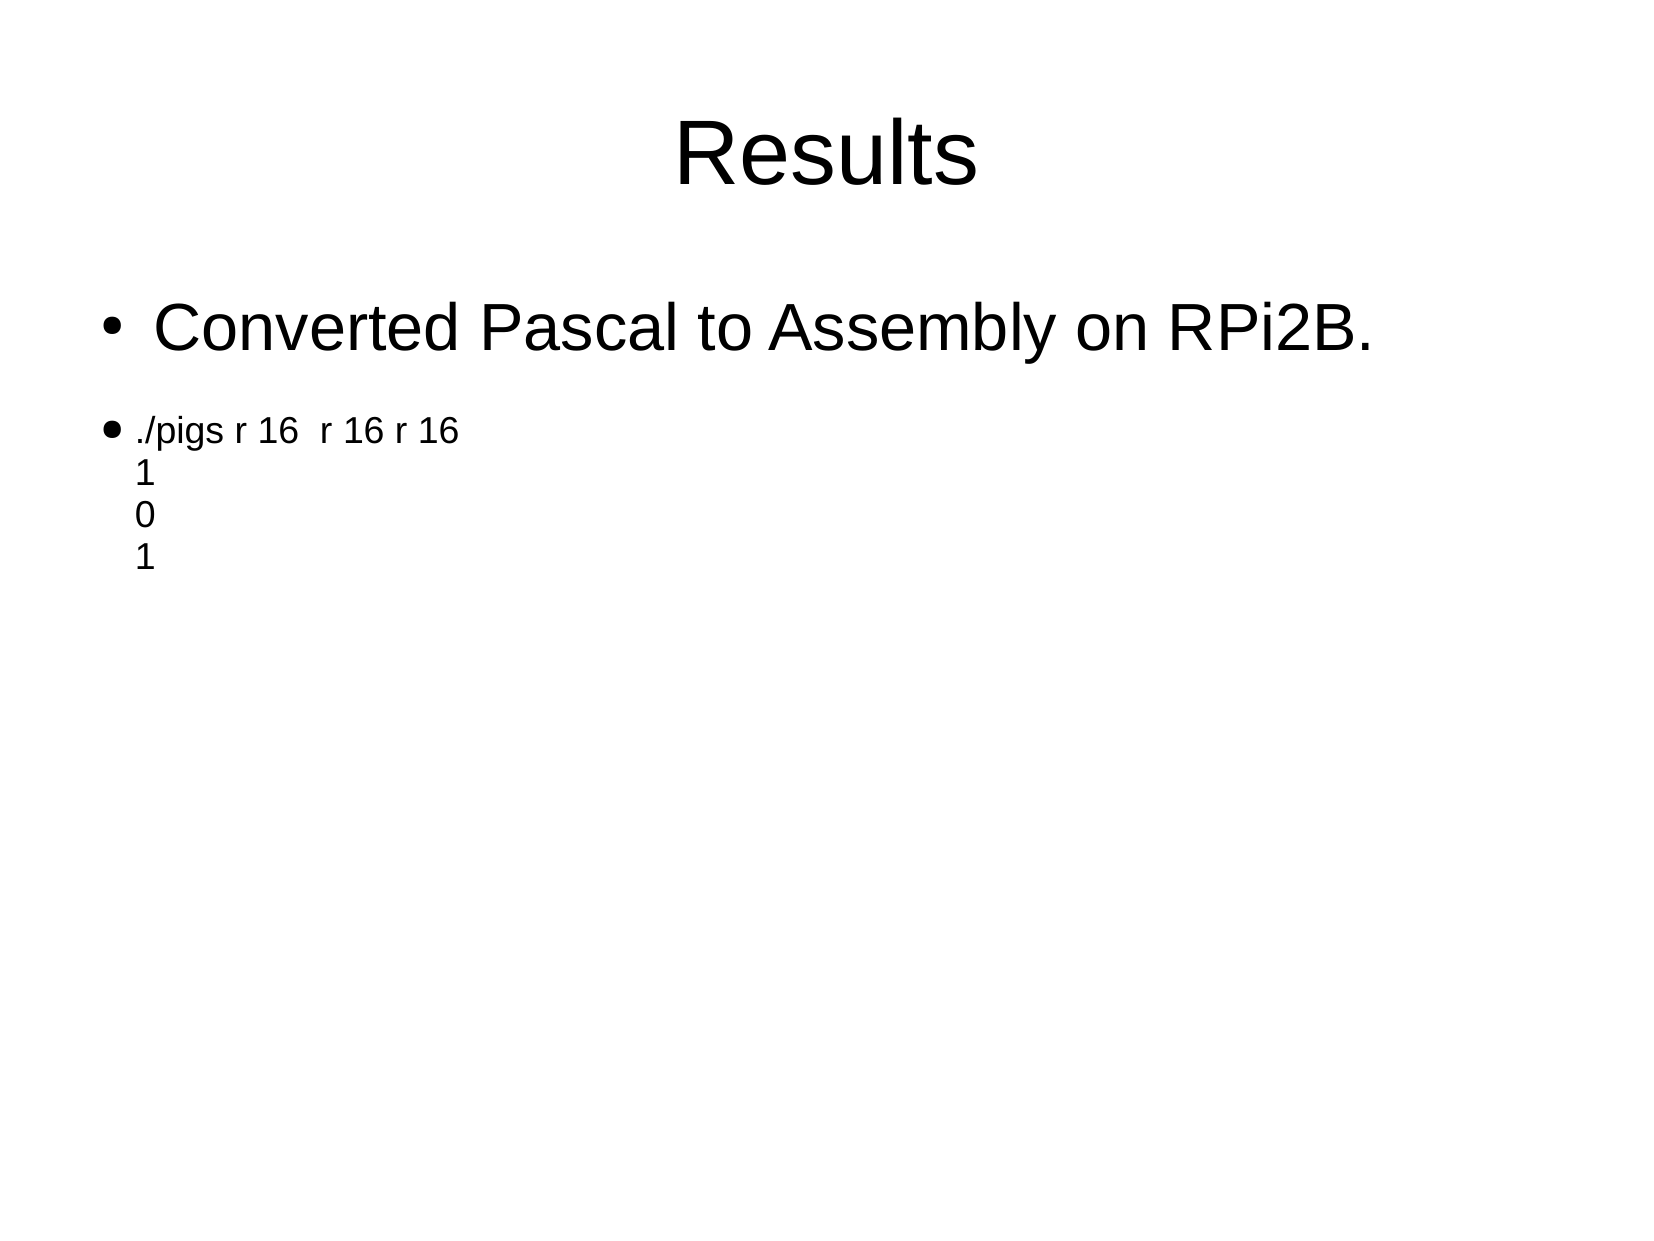

# Results
Converted Pascal to Assembly on RPi2B.
./pigs r 16 r 16 r 16
1
0
1